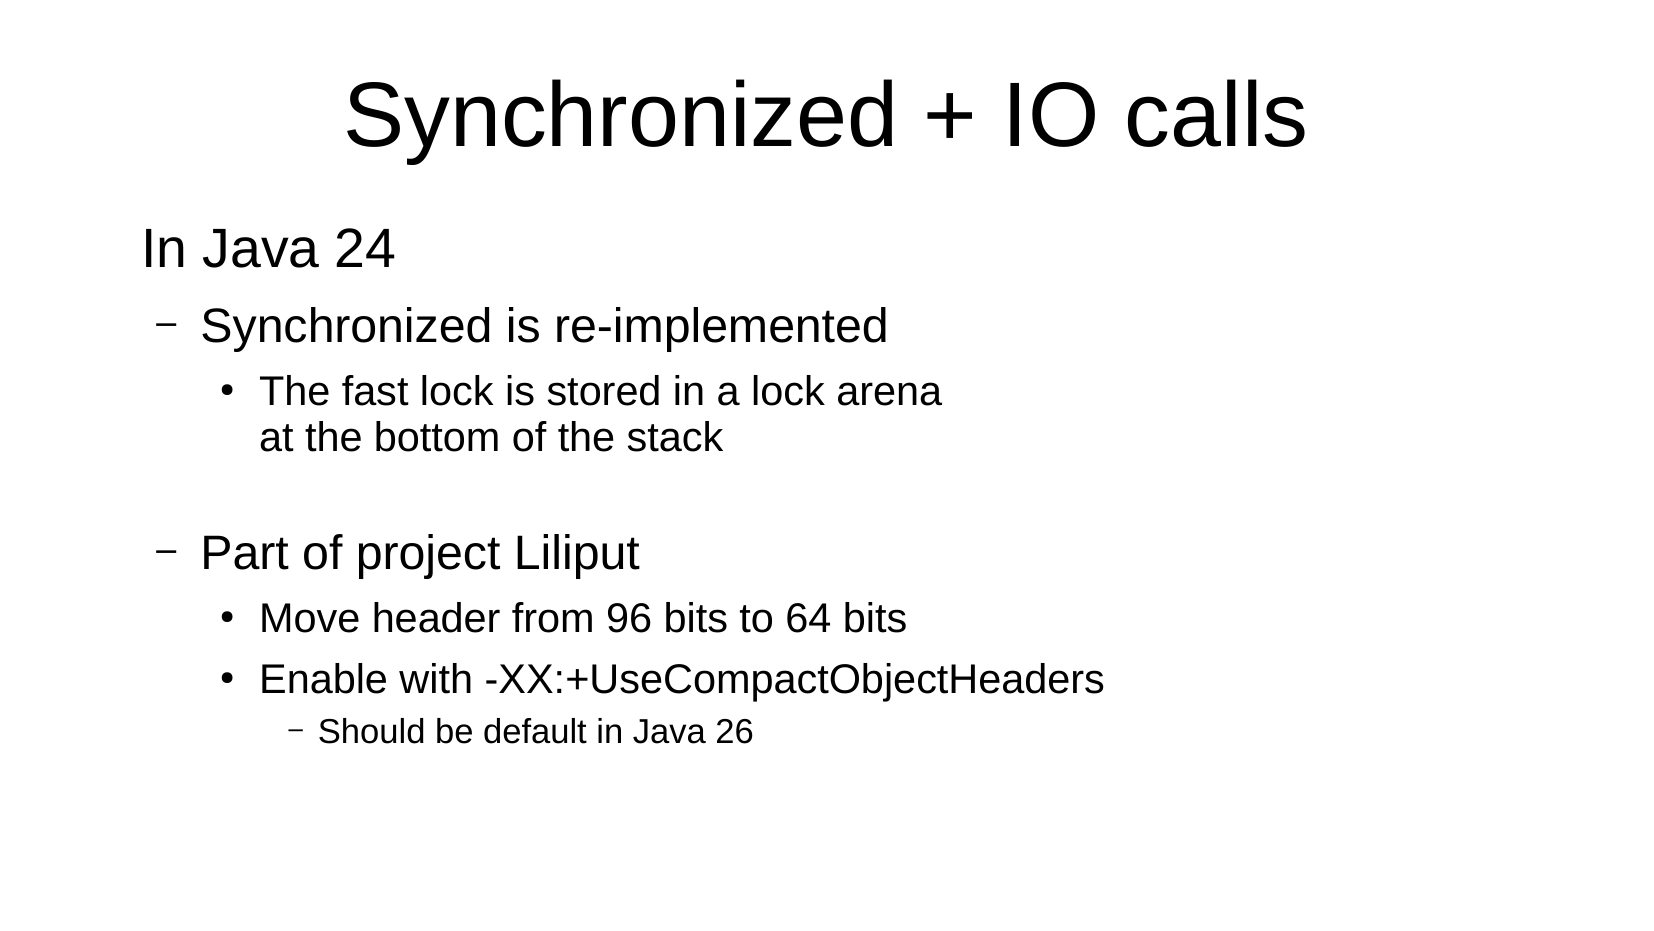

# Synchronized + IO calls
In Java 24
Synchronized is re-implemented
The fast lock is stored in a lock arena
at the bottom of the stack
Part of project Liliput
Move header from 96 bits to 64 bits
Enable with -XX:+UseCompactObjectHeaders
Should be default in Java 26